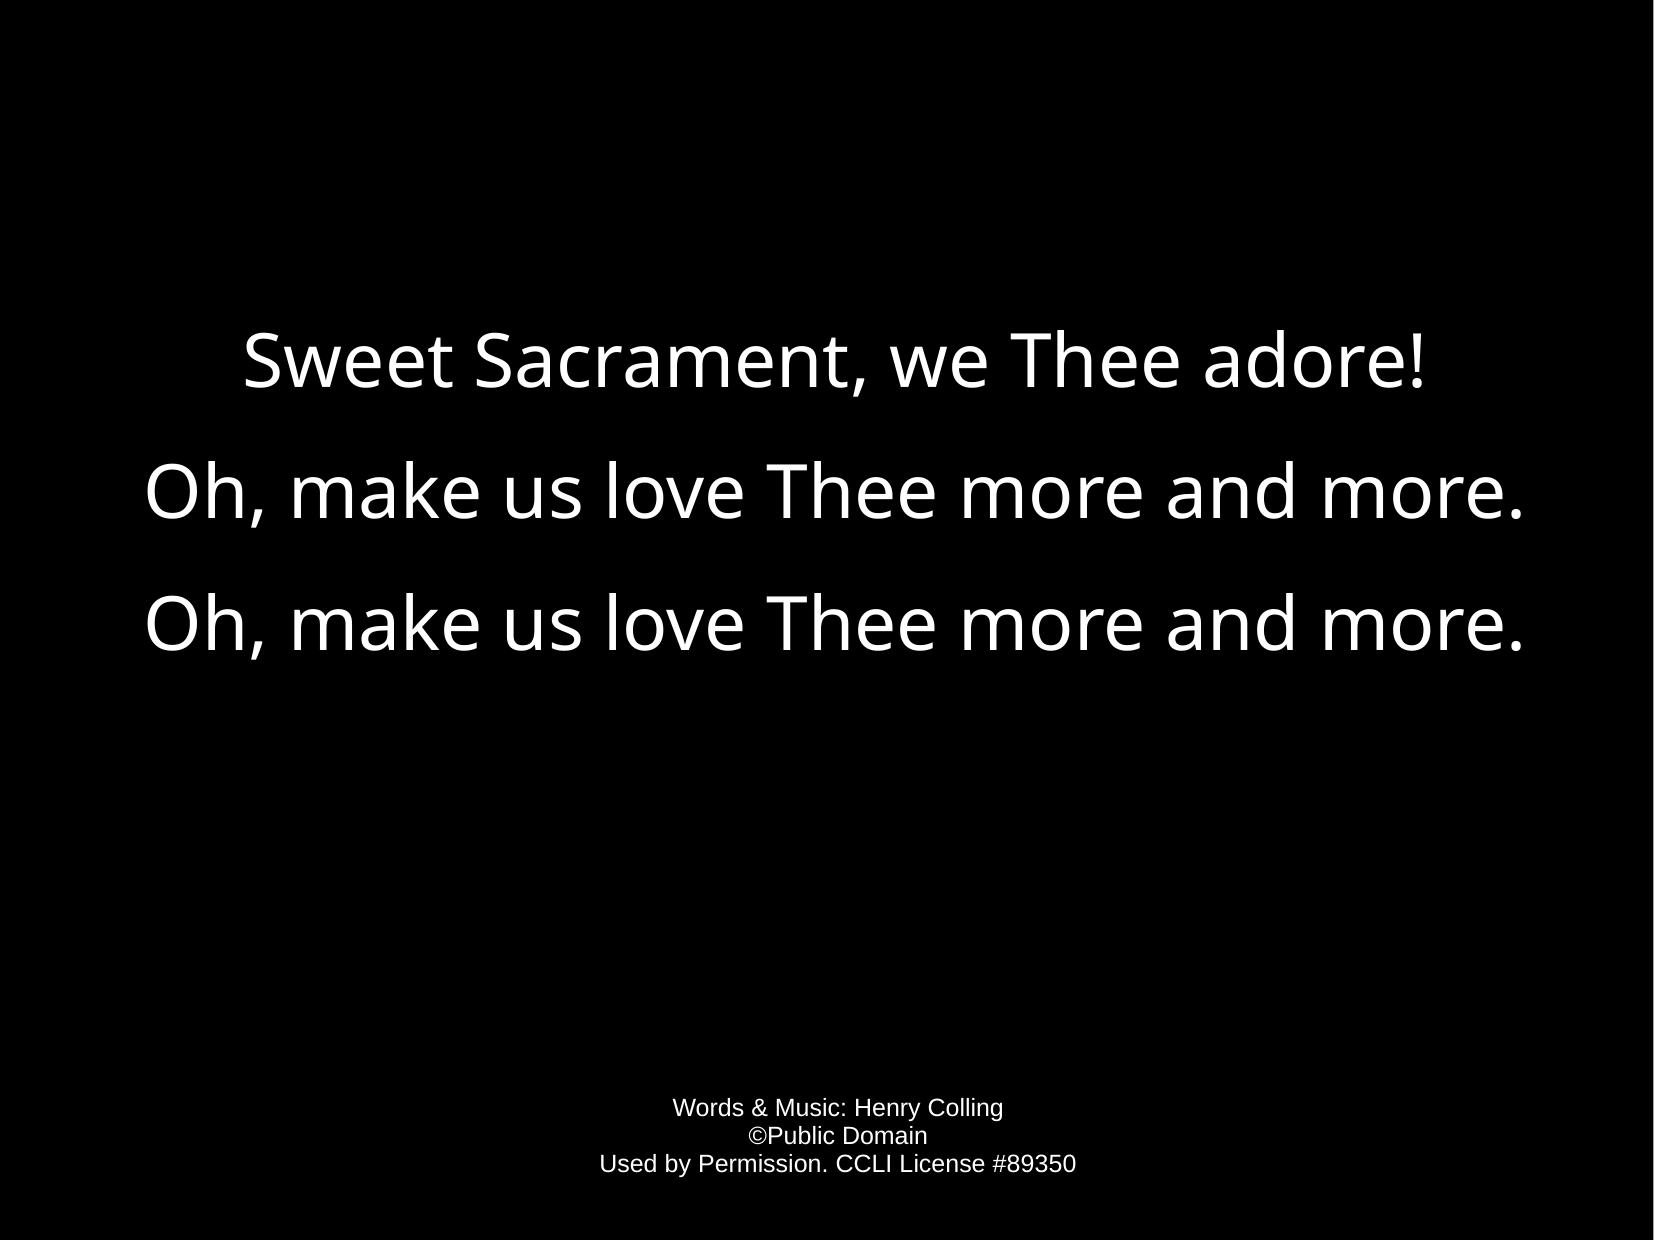

#
Sweet Sacrament, we Thee adore!
Oh, make us love Thee more and more.
Oh, make us love Thee more and more.
Words & Music: Henry Colling
©Public Domain
Used by Permission. CCLI License #89350